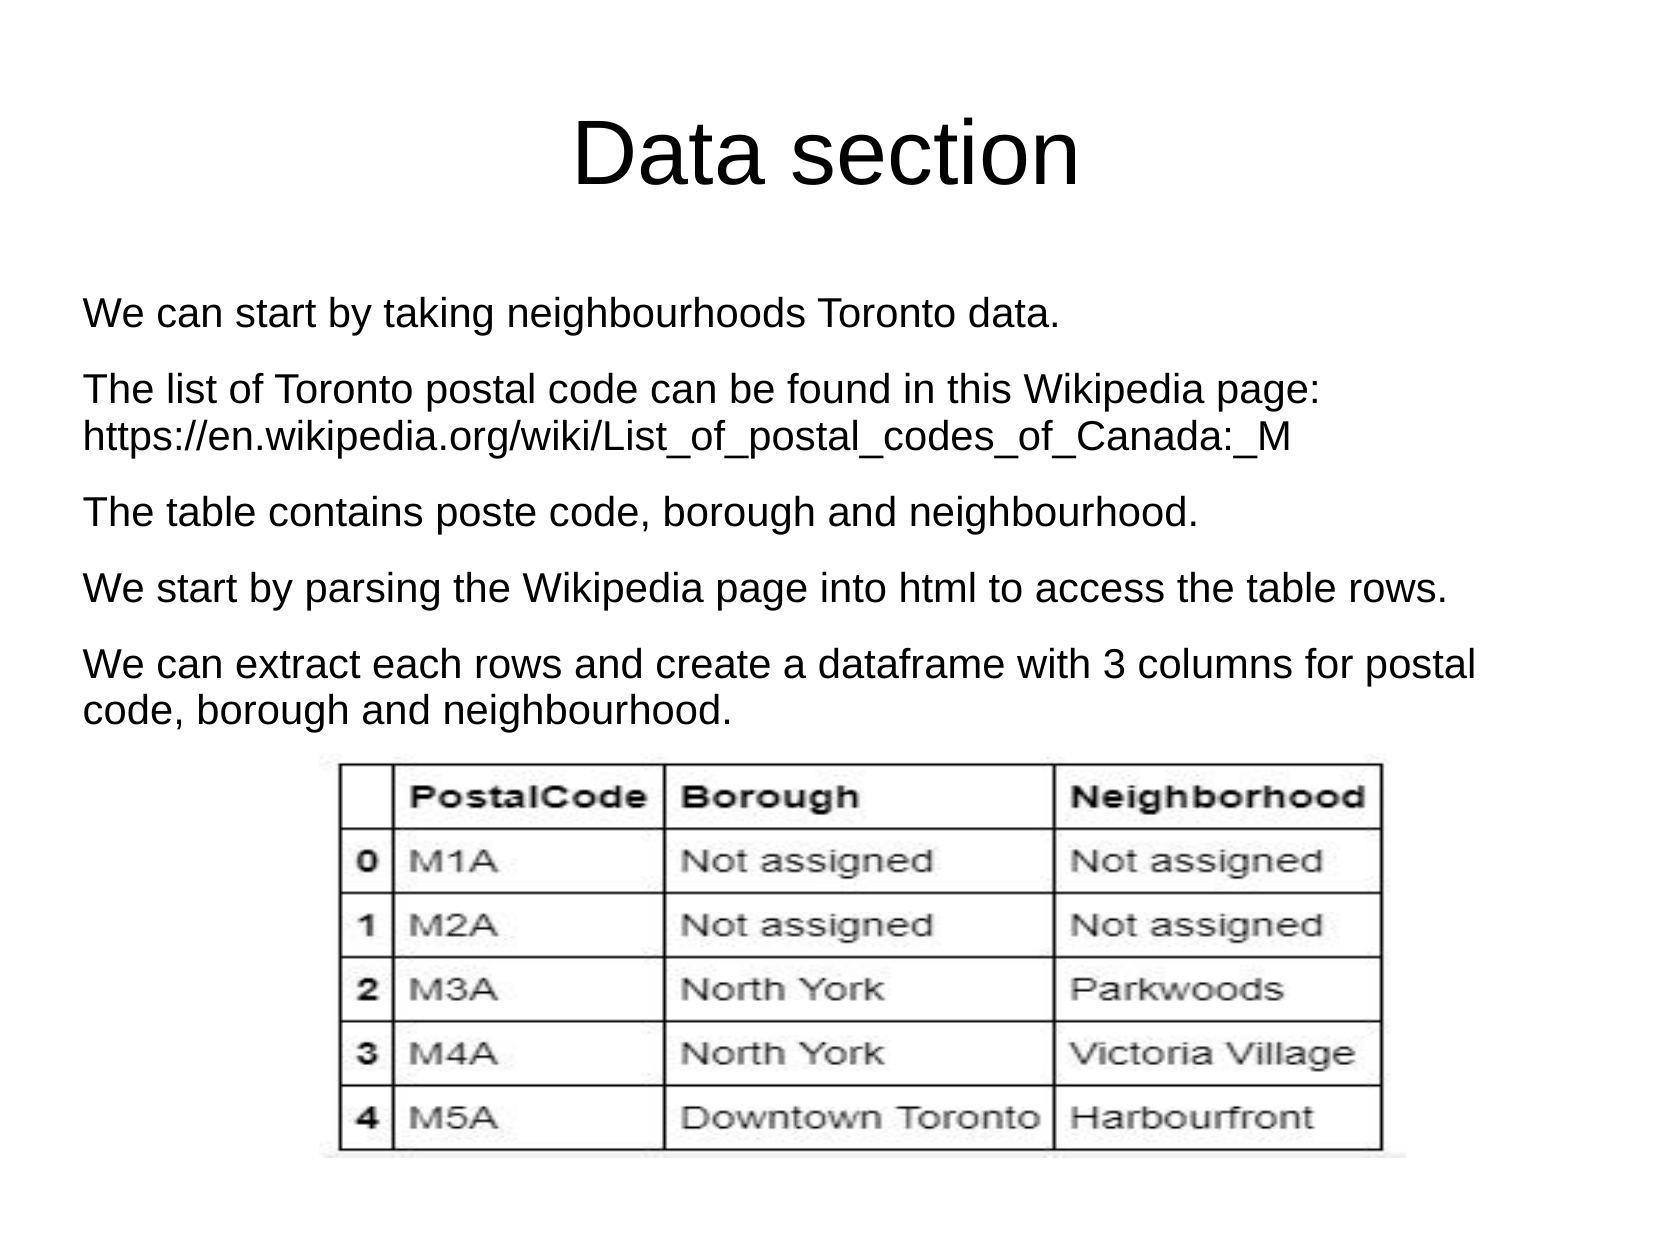

# Data section
We can start by taking neighbourhoods Toronto data.
The list of Toronto postal code can be found in this Wikipedia page: https://en.wikipedia.org/wiki/List_of_postal_codes_of_Canada:_M
The table contains poste code, borough and neighbourhood.
We start by parsing the Wikipedia page into html to access the table rows.
We can extract each rows and create a dataframe with 3 columns for postal code, borough and neighbourhood.